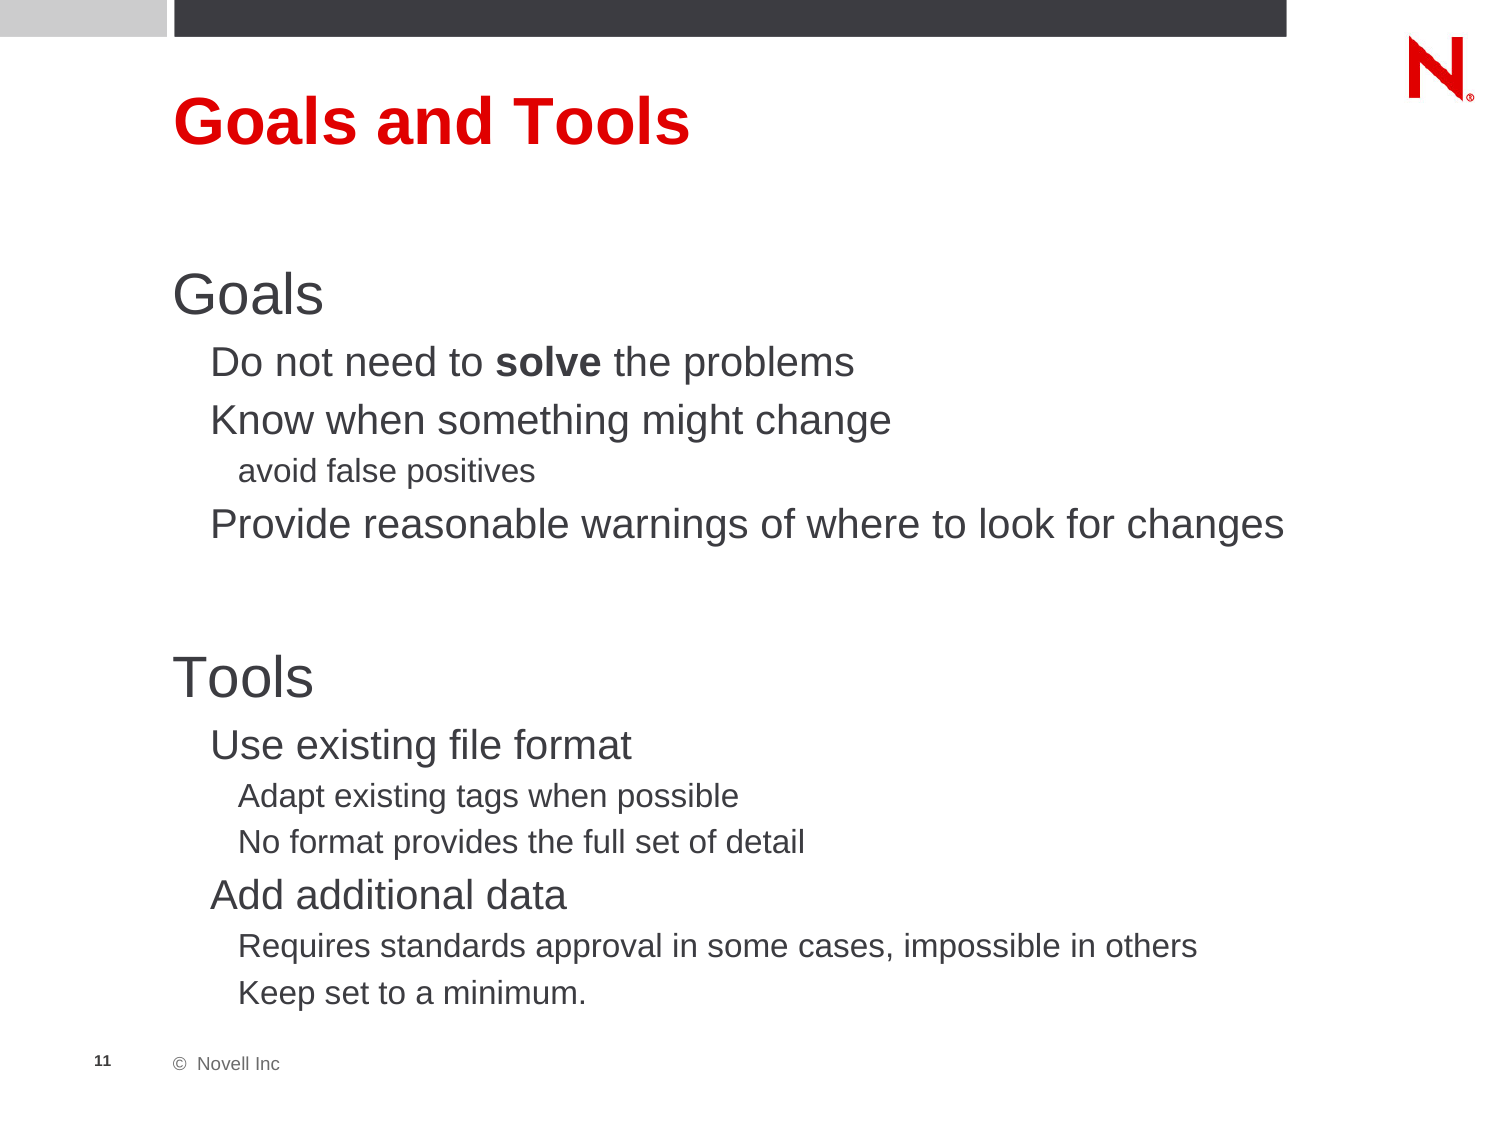

# Goals and Tools
Goals
Do not need to solve the problems
Know when something might change
avoid false positives
Provide reasonable warnings of where to look for changes
Tools
Use existing file format
Adapt existing tags when possible
No format provides the full set of detail
Add additional data
Requires standards approval in some cases, impossible in others
Keep set to a minimum.